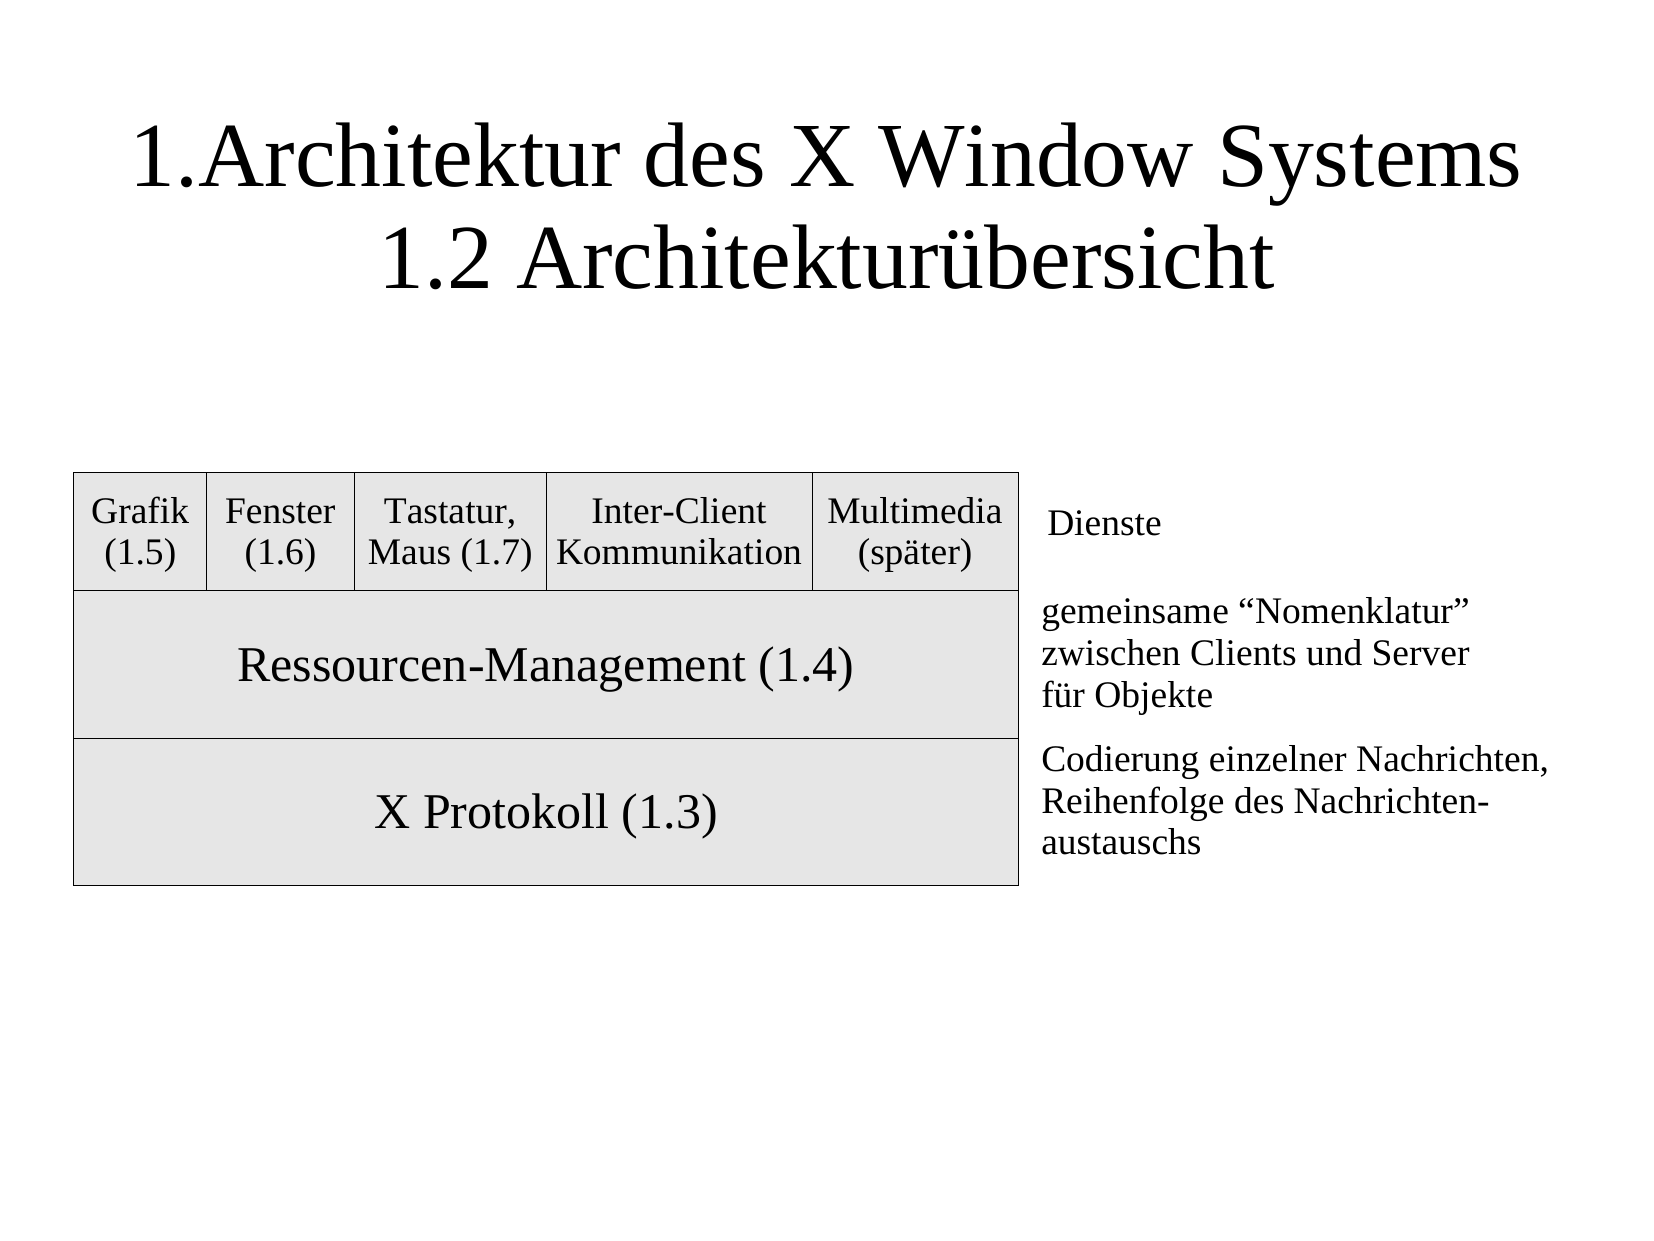

# 1.Architektur des X Window Systems 1.2 Architekturübersicht
Grafik
(1.5)
Fenster
(1.6)
Tastatur,
Maus (1.7)
Inter-Client
Kommunikation
Multimedia
(später)
Dienste
Ressourcen-Management (1.4)
gemeinsame “Nomenklatur”
zwischen Clients und Server
für Objekte
X Protokoll (1.3)
Codierung einzelner Nachrichten,
Reihenfolge des Nachrichten-
austauschs